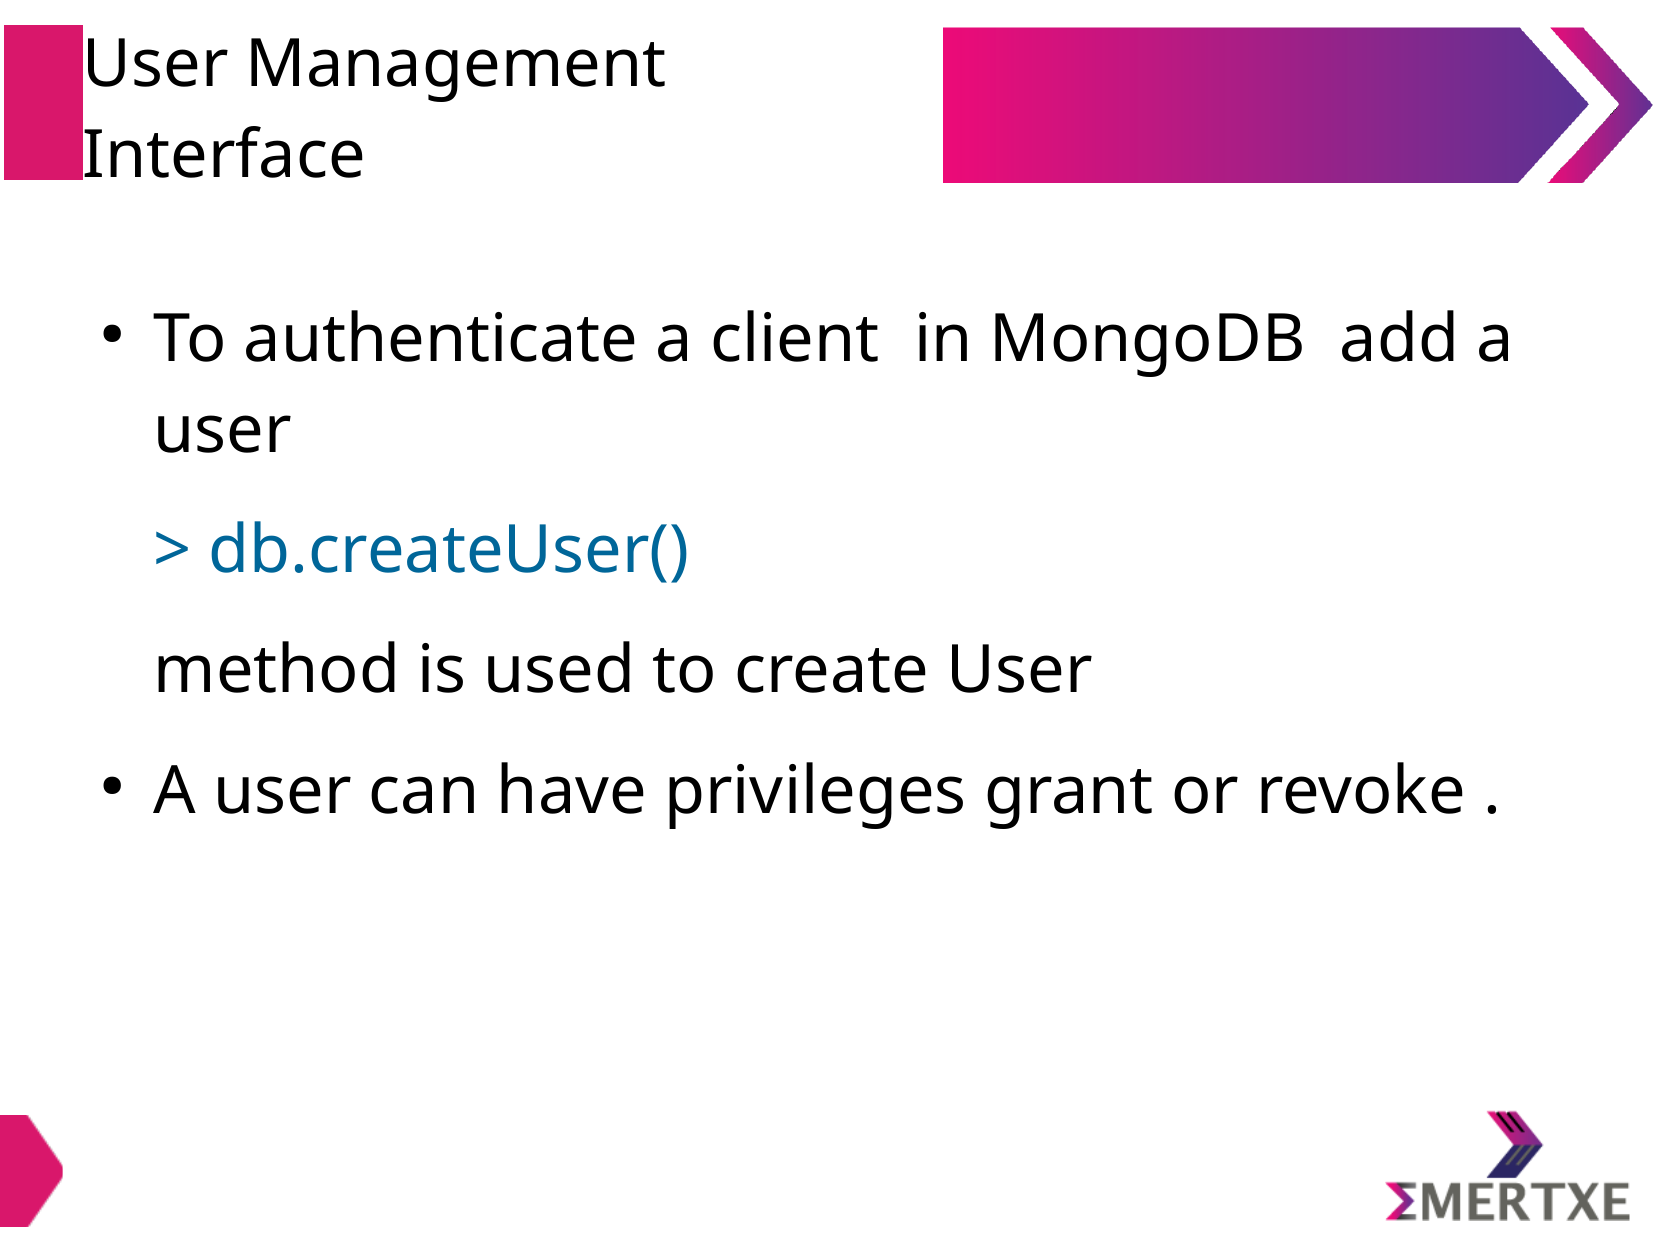

# User Management Interface
To authenticate a client in MongoDB add a user
> db.createUser()
method is used to create User
A user can have privileges grant or revoke .